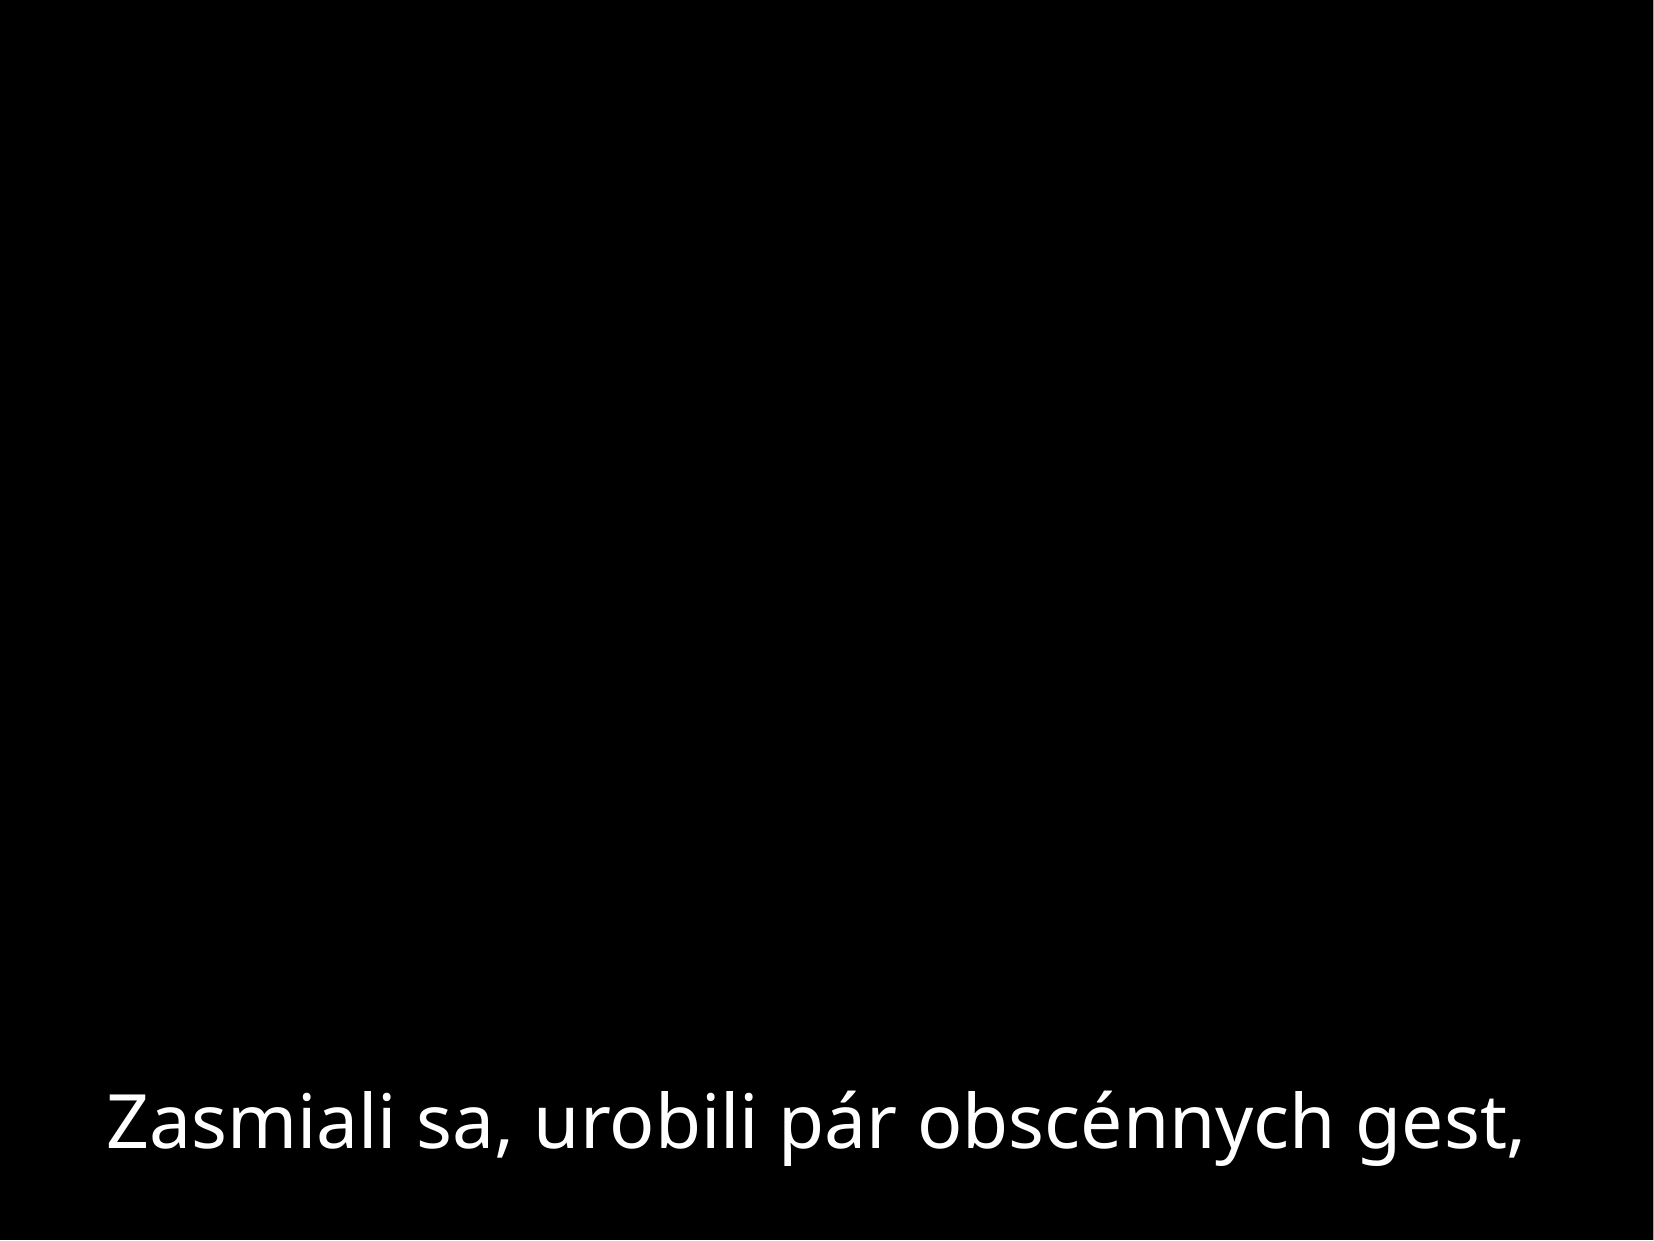

# Zasmiali sa, urobili pár obscénnych gest,